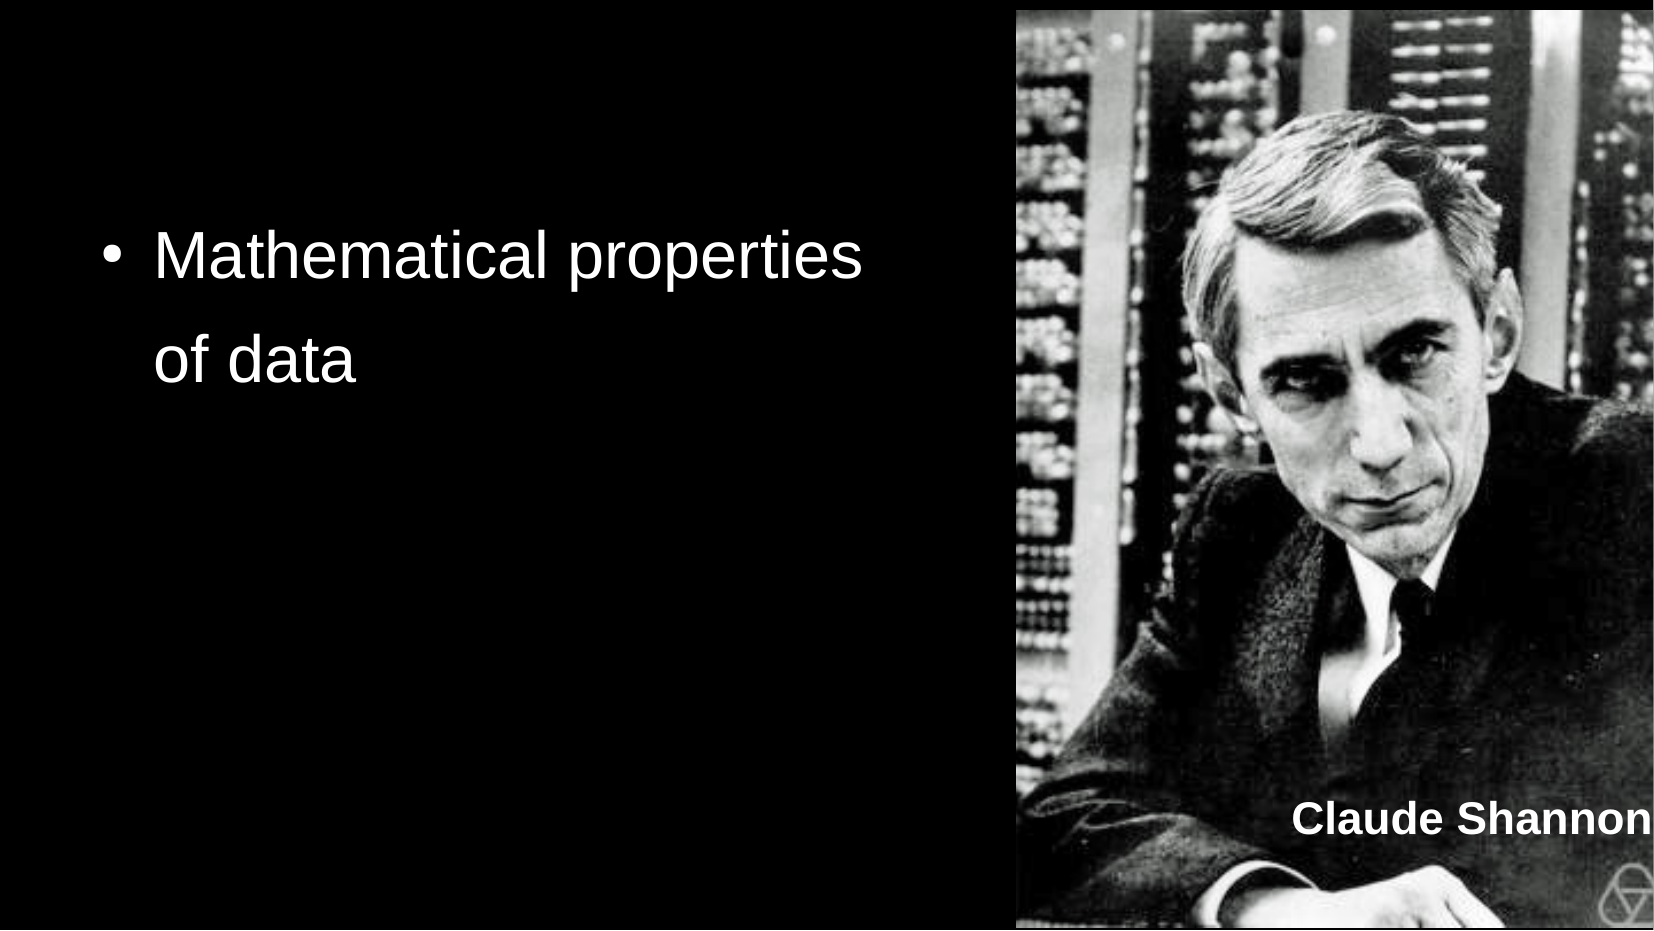

#
Mathematical properties
of data
Claude Shannon